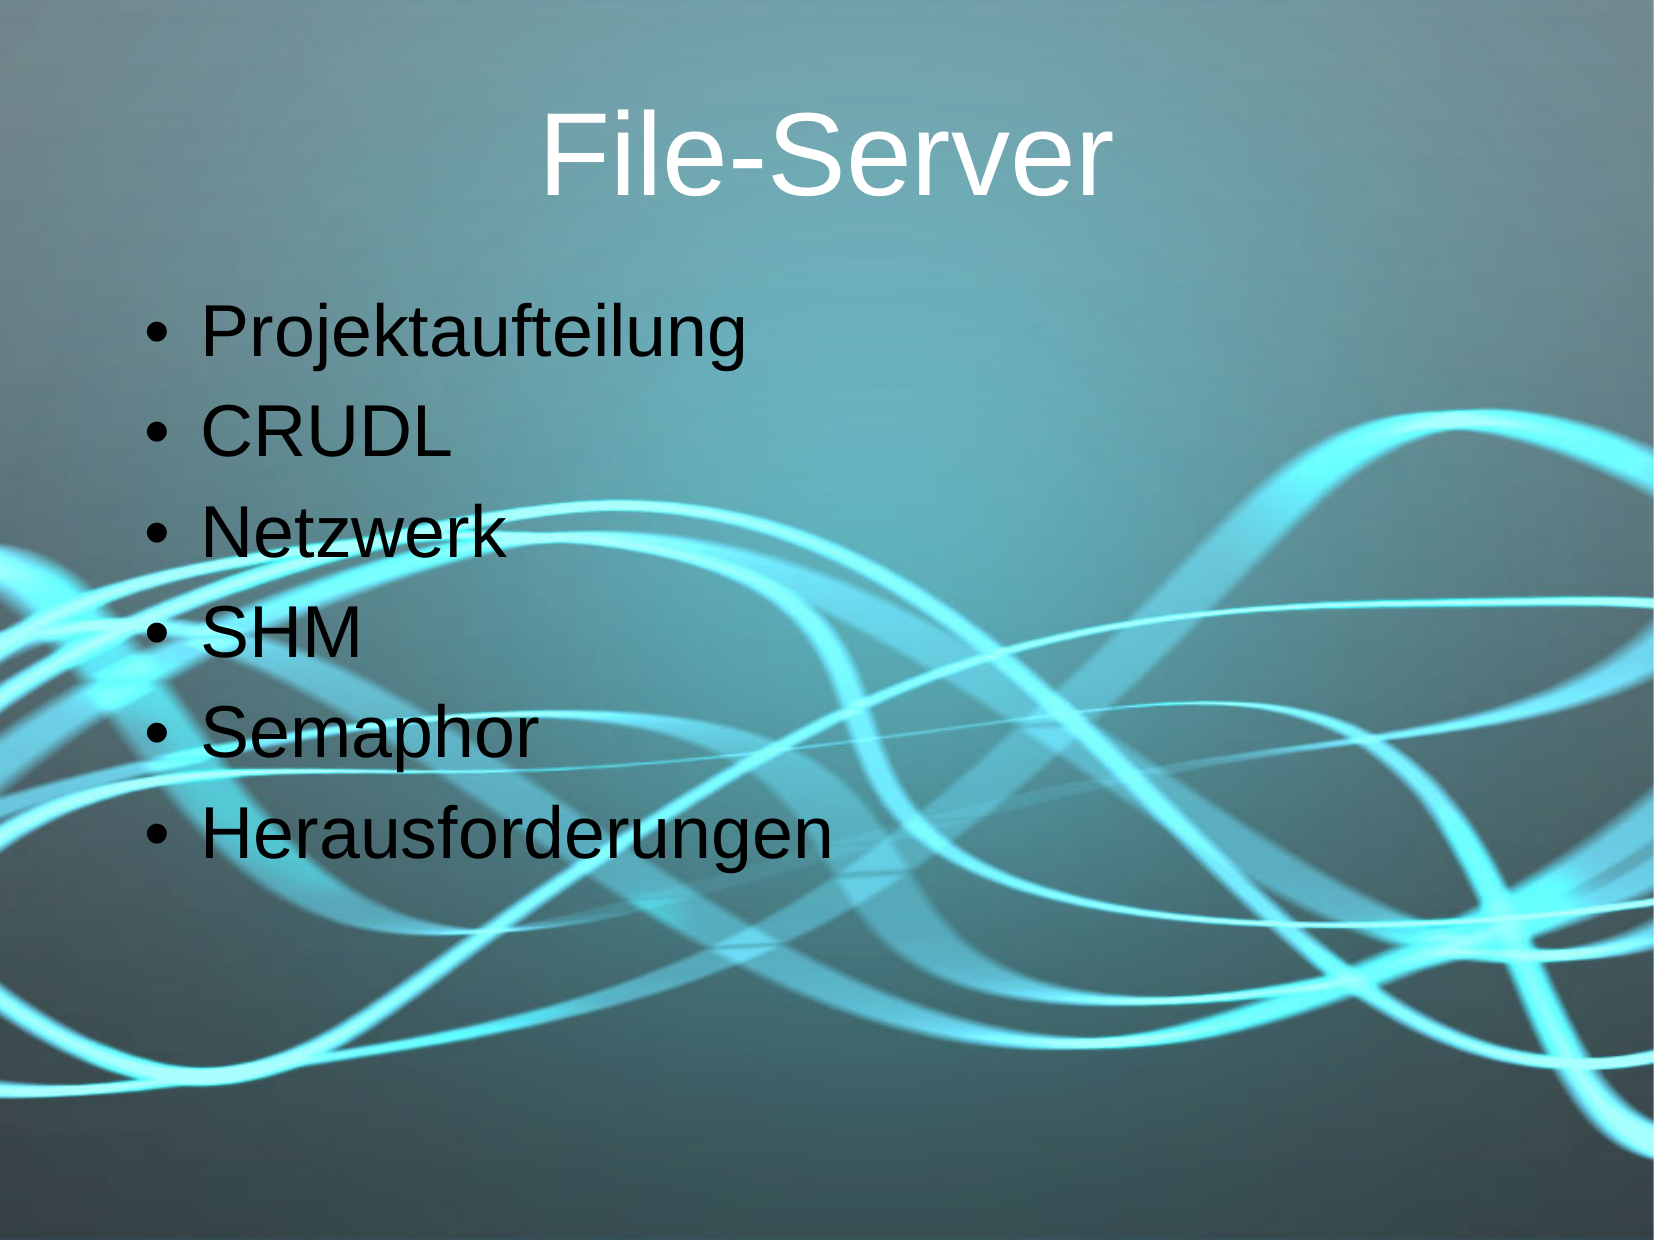

# File-Server
Projektaufteilung
CRUDL
Netzwerk
SHM
Semaphor
Herausforderungen